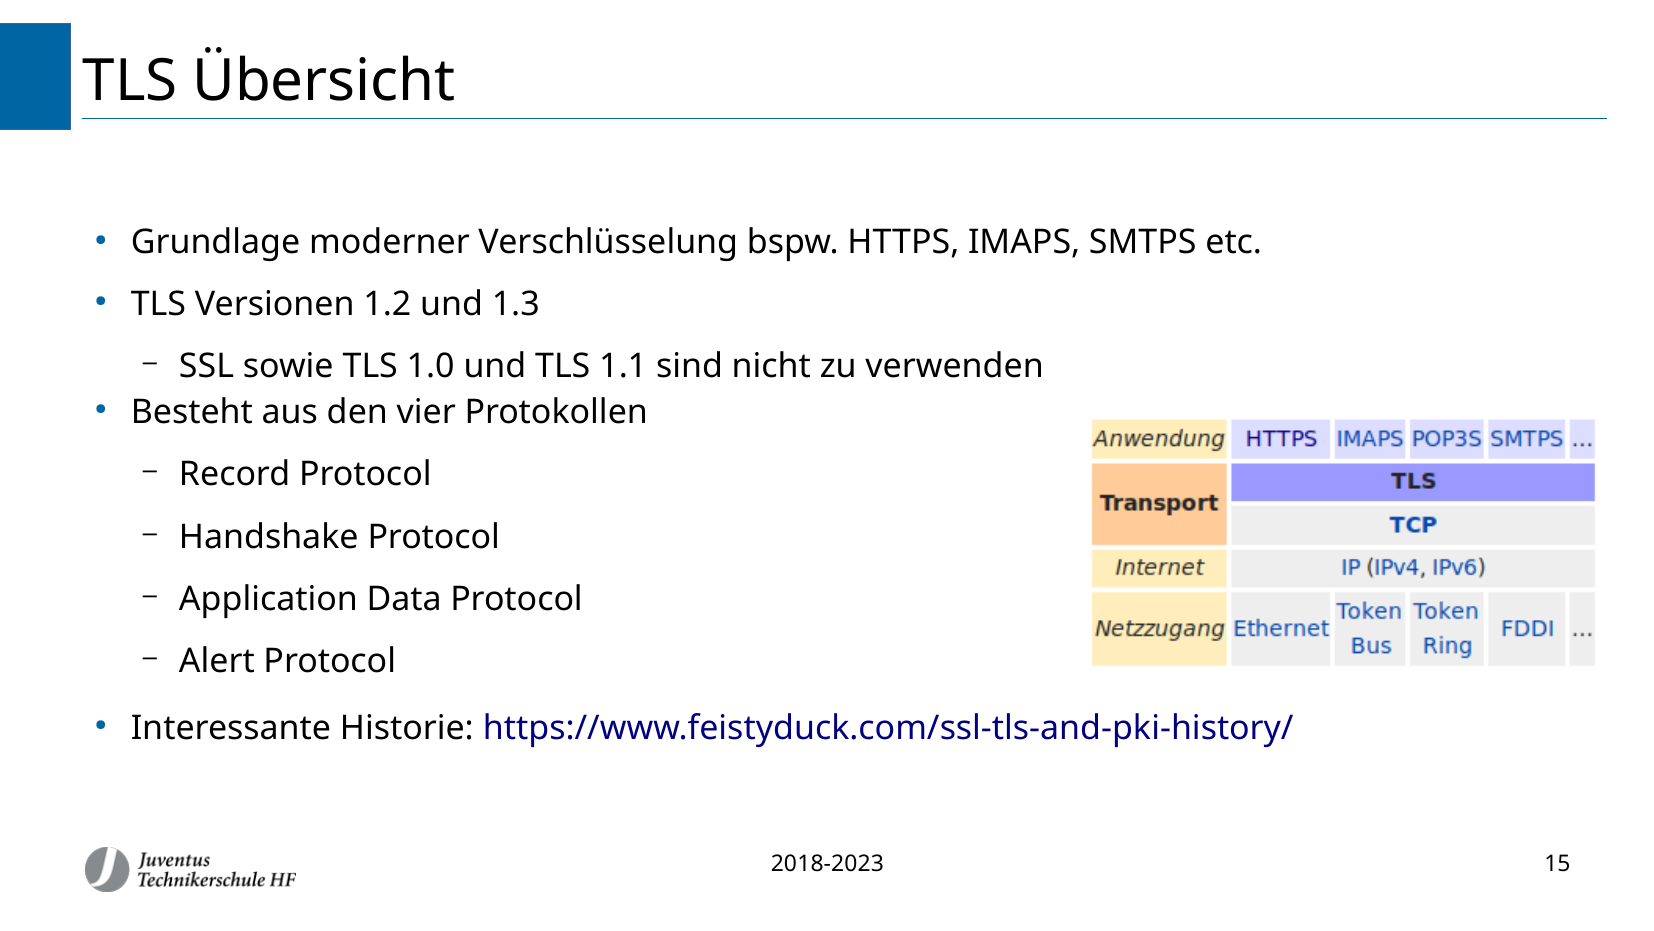

# TLS Übersicht
Grundlage moderner Verschlüsselung bspw. HTTPS, IMAPS, SMTPS etc.
TLS Versionen 1.2 und 1.3
SSL sowie TLS 1.0 und TLS 1.1 sind nicht zu verwenden
Besteht aus den vier Protokollen
Record Protocol
Handshake Protocol
Application Data Protocol
Alert Protocol
Interessante Historie: https://www.feistyduck.com/ssl-tls-and-pki-history/
2018-2023
15